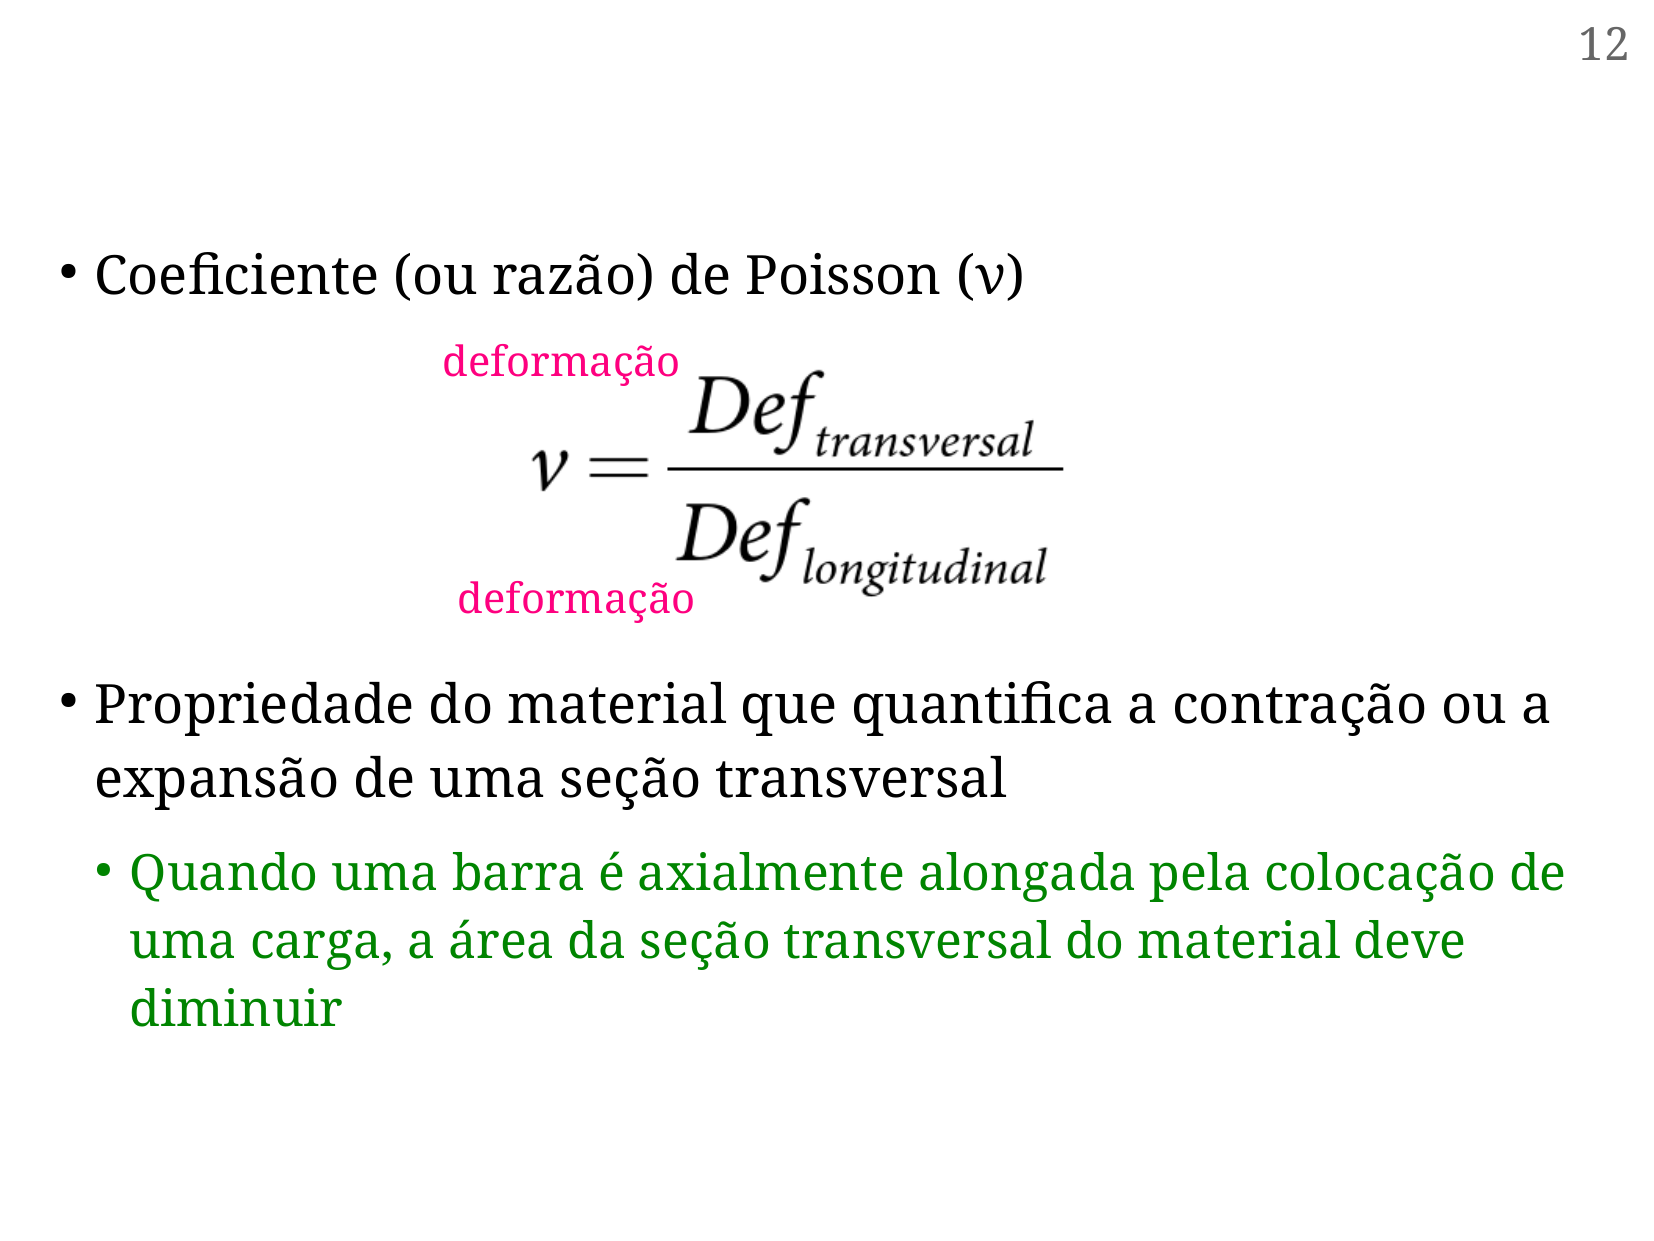

12
#
Coeficiente (ou razão) de Poisson (ν)
Propriedade do material que quantifica a contração ou a expansão de uma seção transversal
Quando uma barra é axialmente alongada pela colocação de uma carga, a área da seção transversal do material deve diminuir
deformação
deformação